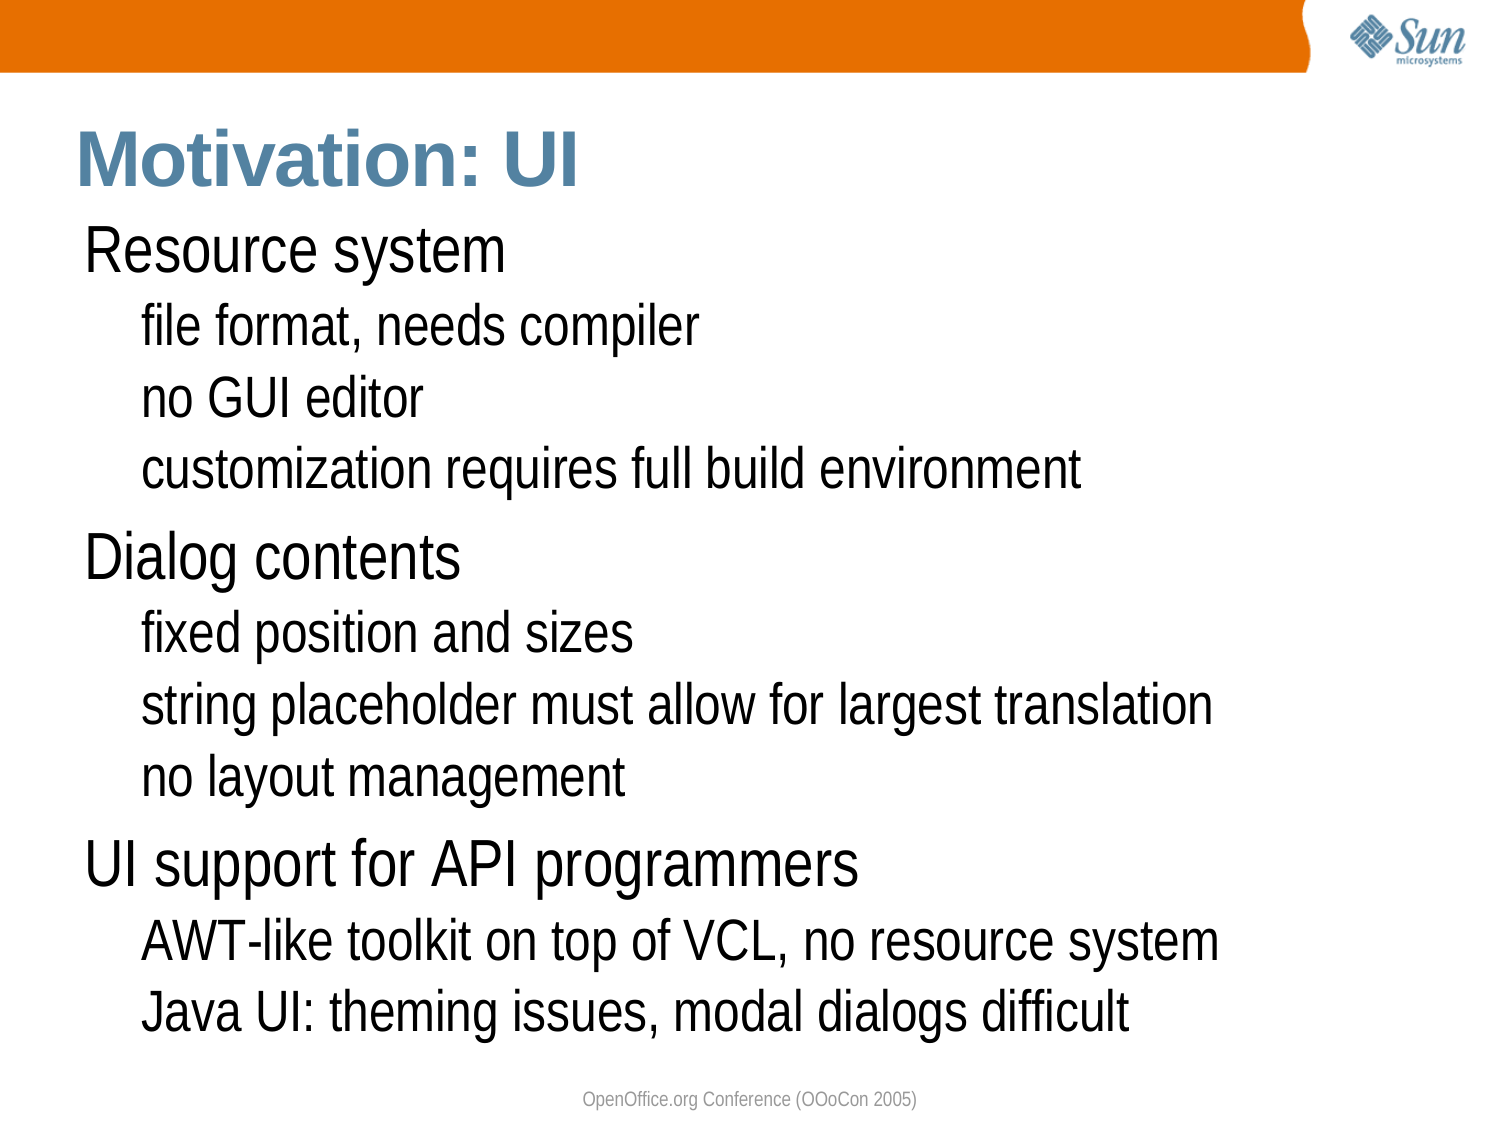

# Motivation: UI
Resource system
file format, needs compiler
no GUI editor
customization requires full build environment
Dialog contents
fixed position and sizes
string placeholder must allow for largest translation
no layout management
UI support for API programmers
AWT-like toolkit on top of VCL, no resource system
Java UI: theming issues, modal dialogs difficult